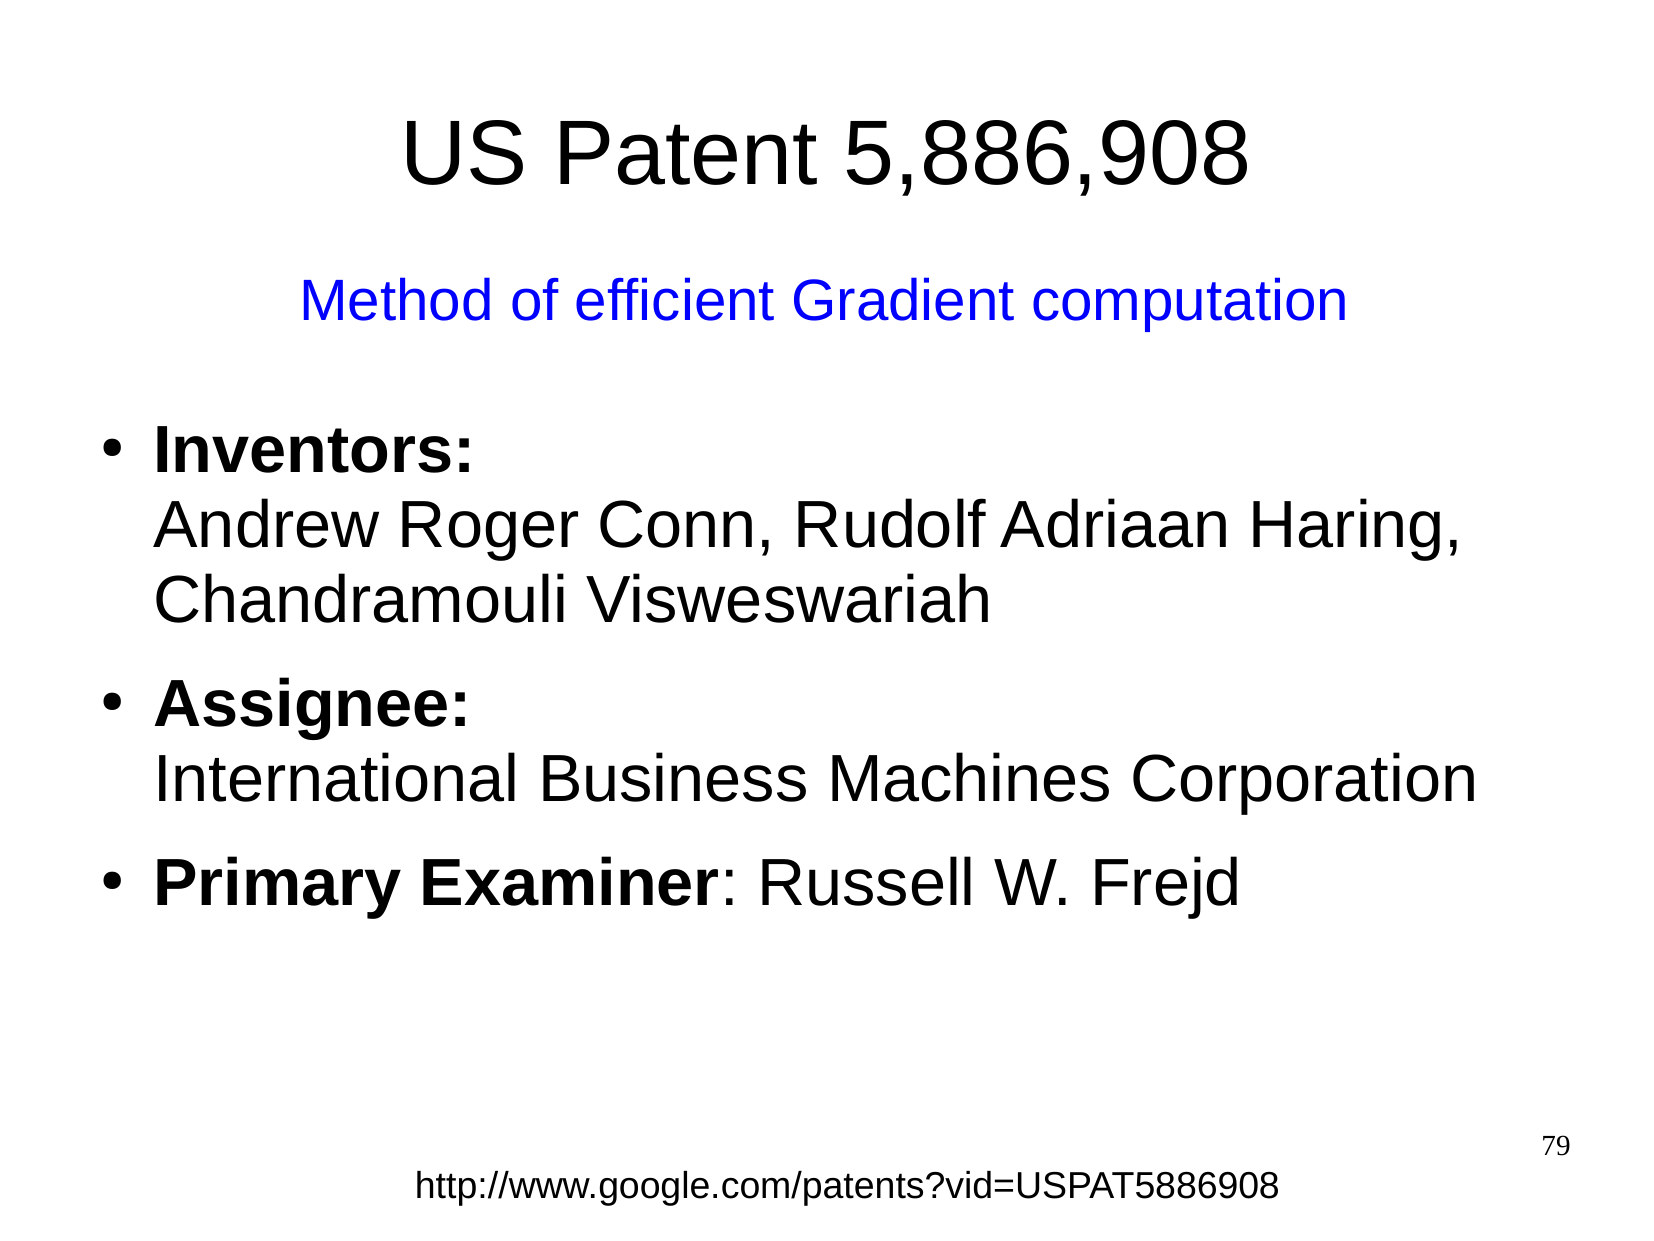

# US Patent 5,886,908
Method of efficient Gradient computation
Inventors:
Andrew Roger Conn, Rudolf Adriaan Haring, Chandramouli Visweswariah
Assignee:
International Business Machines Corporation
Primary Examiner: Russell W. Frejd
79
http://www.google.com/patents?vid=USPAT5886908